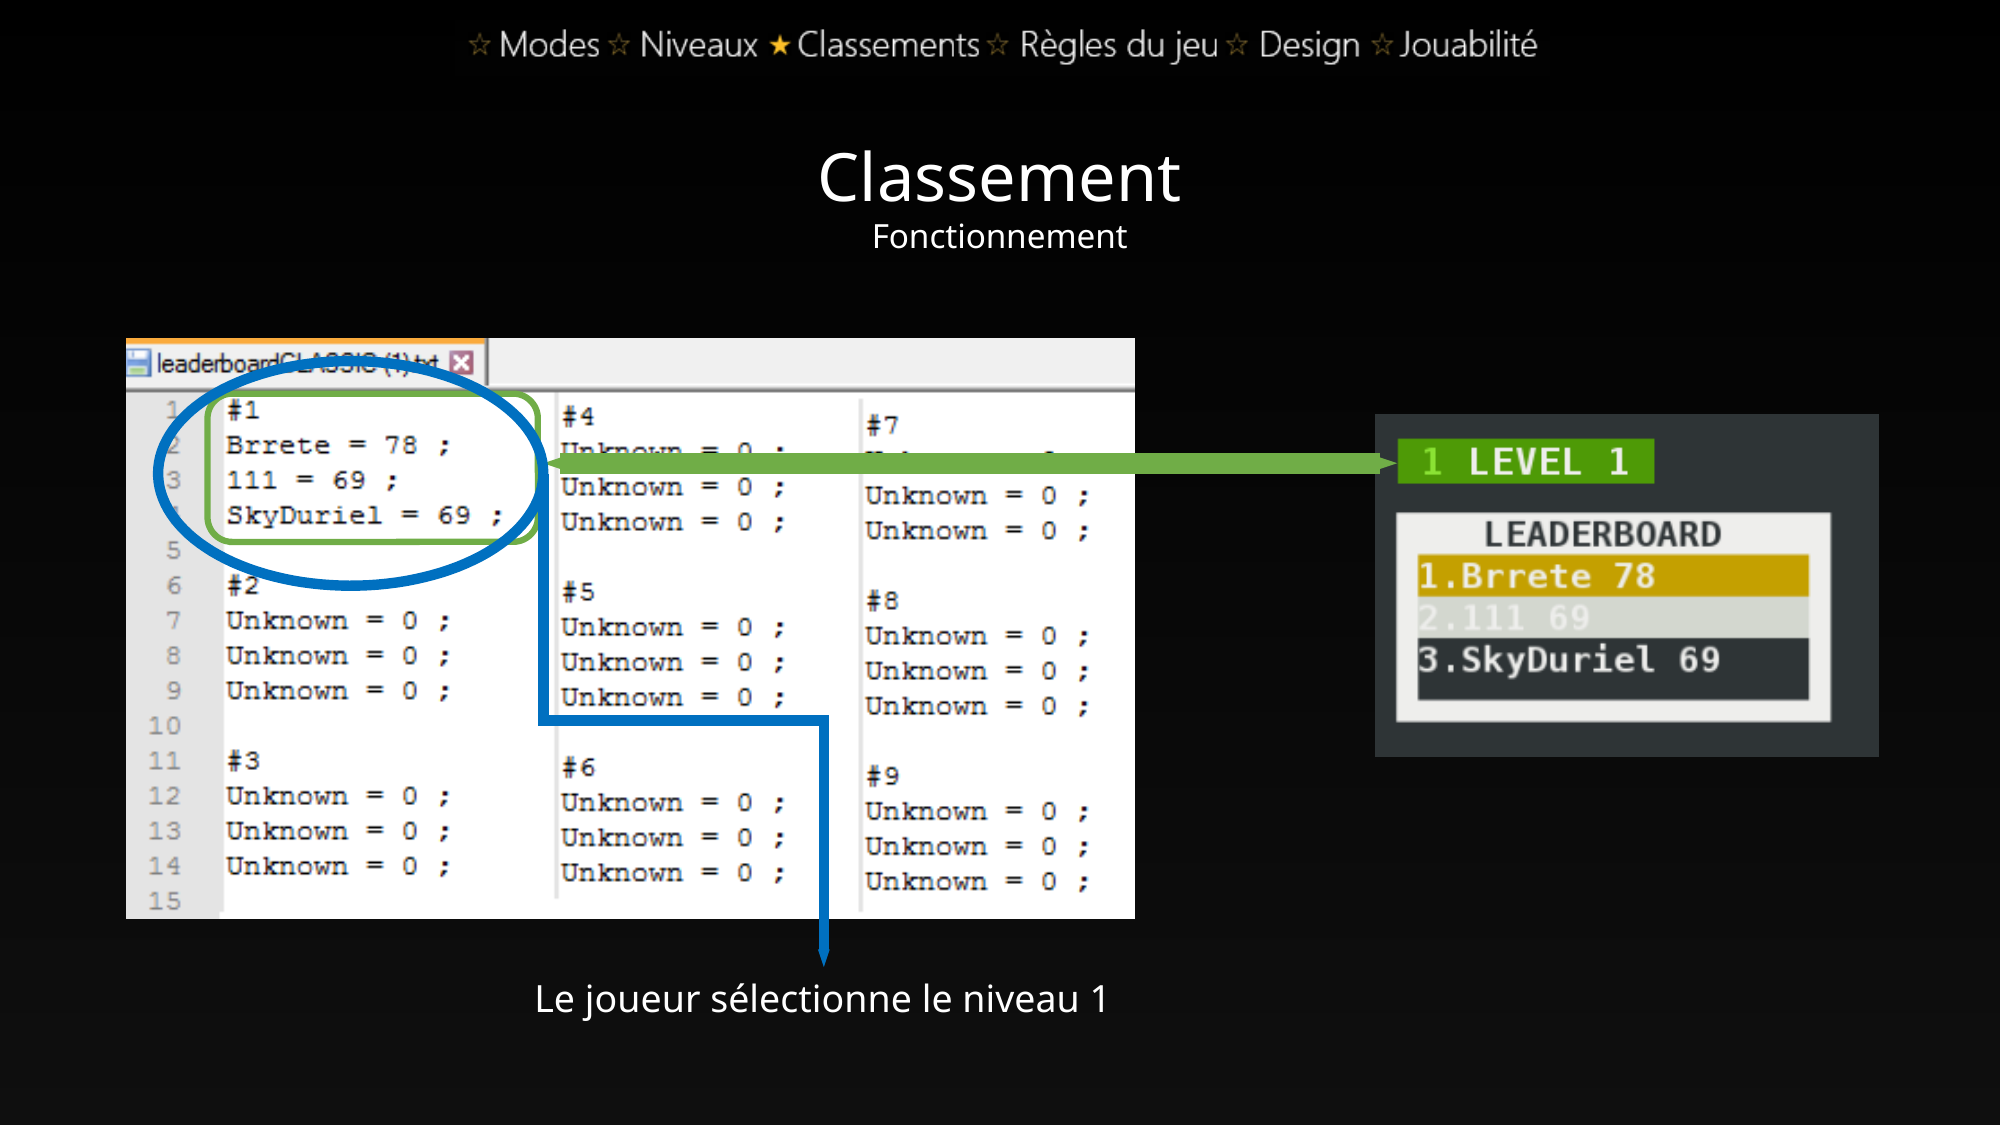

Classement
Fonctionnement
Le joueur sélectionne le niveau 1